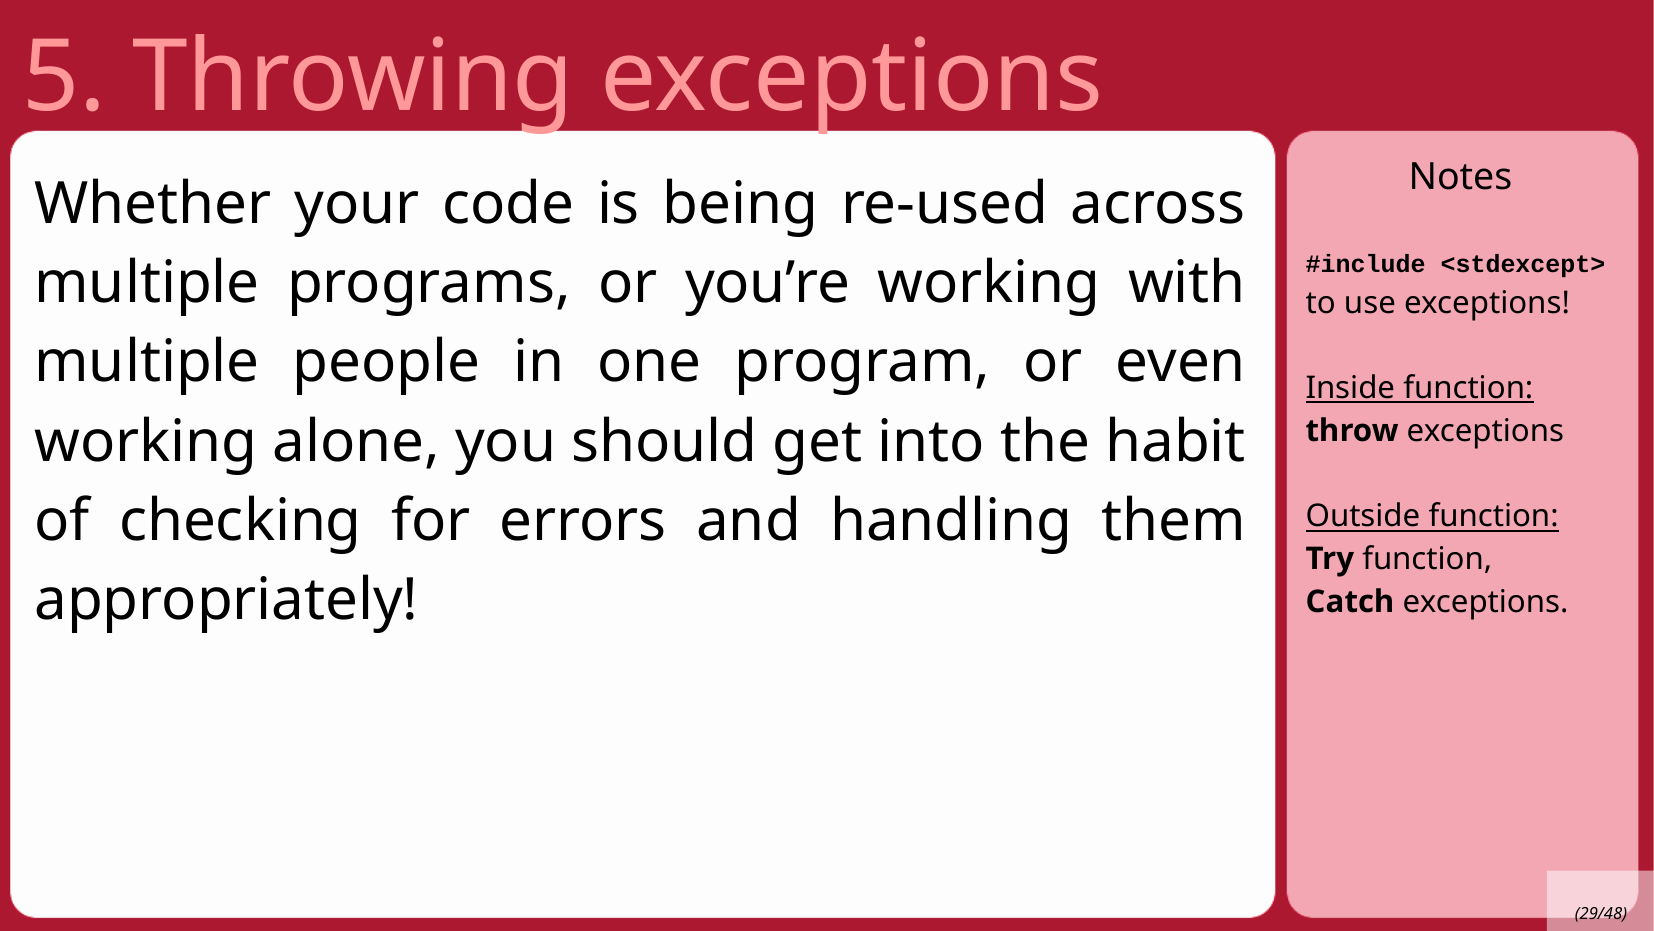

# 5. Throwing exceptions
Notes
#include <stdexcept>
to use exceptions!
Inside function:
throw exceptions
Outside function:
Try function,
Catch exceptions.
Whether your code is being re-used across multiple programs, or you’re working with multiple people in one program, or even working alone, you should get into the habit of checking for errors and handling them appropriately!